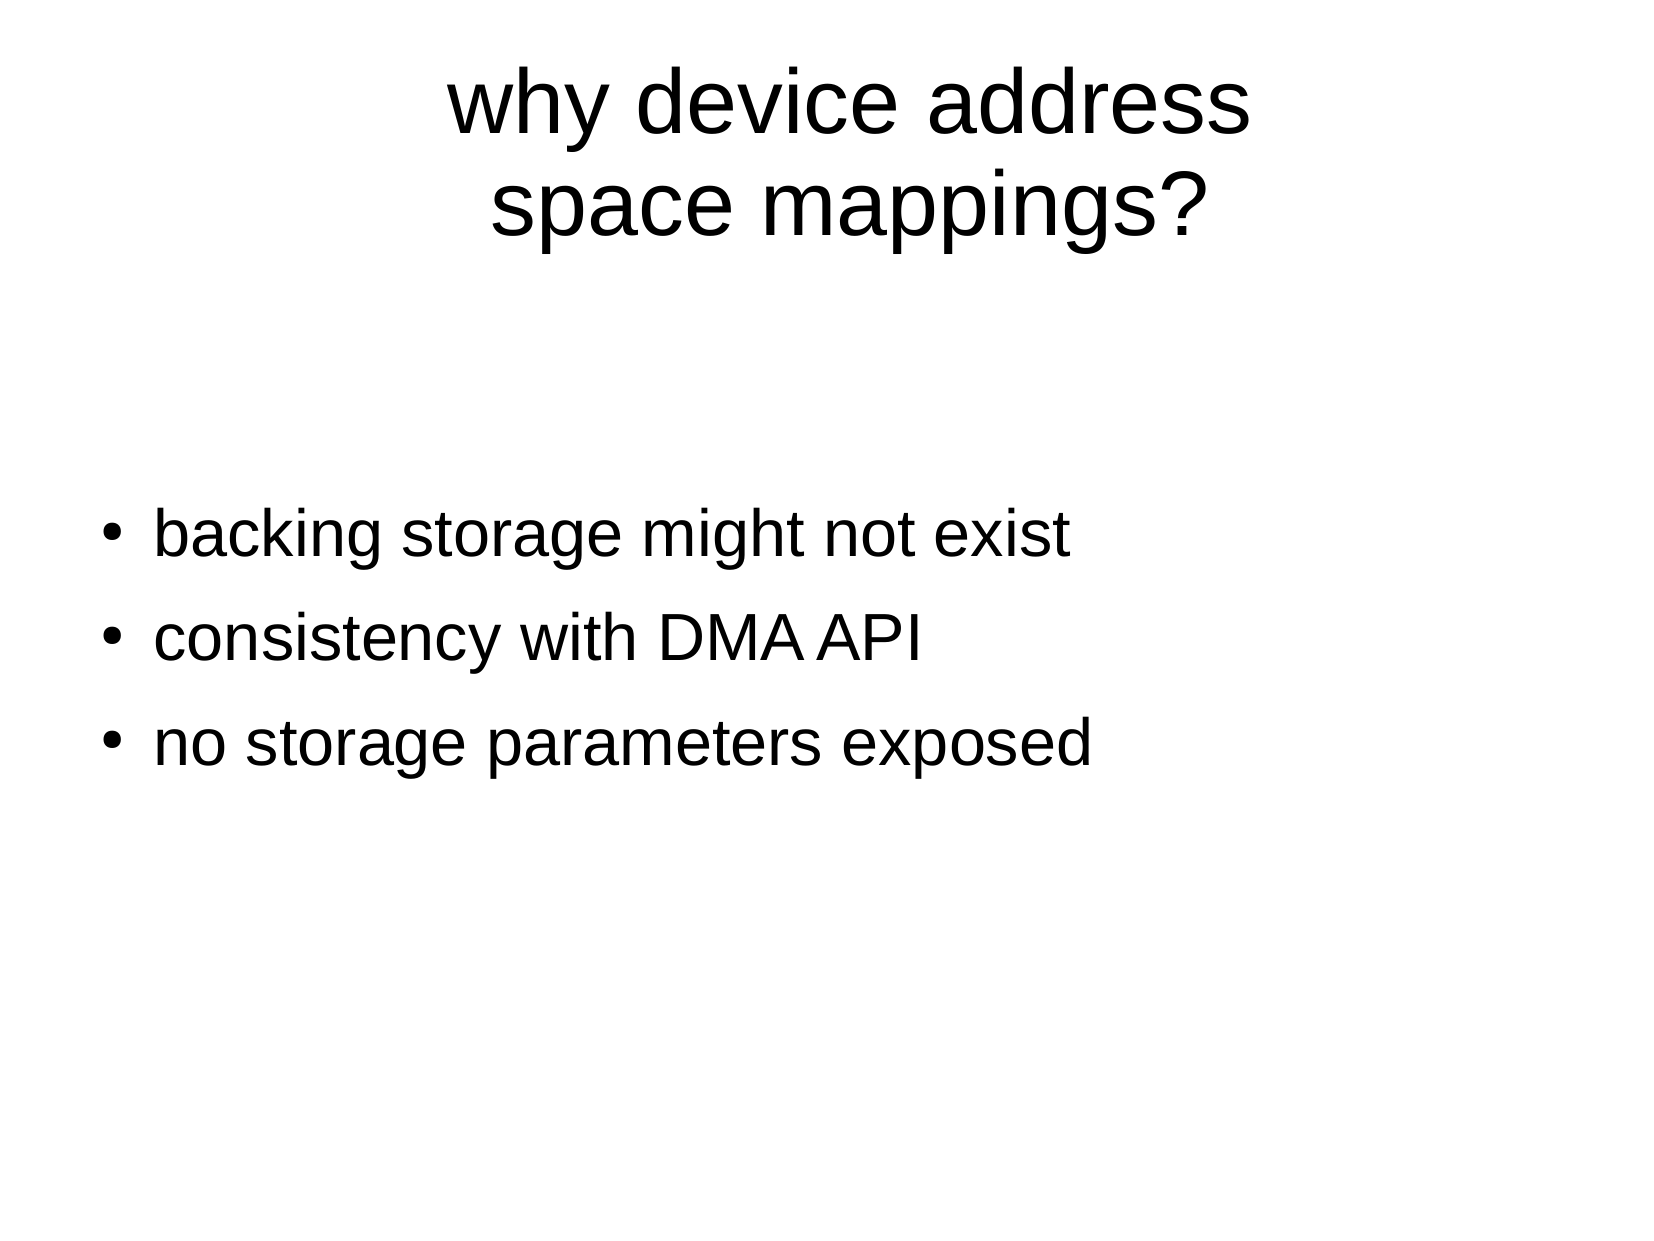

# why device address space mappings?
backing storage might not exist
consistency with DMA API
no storage parameters exposed